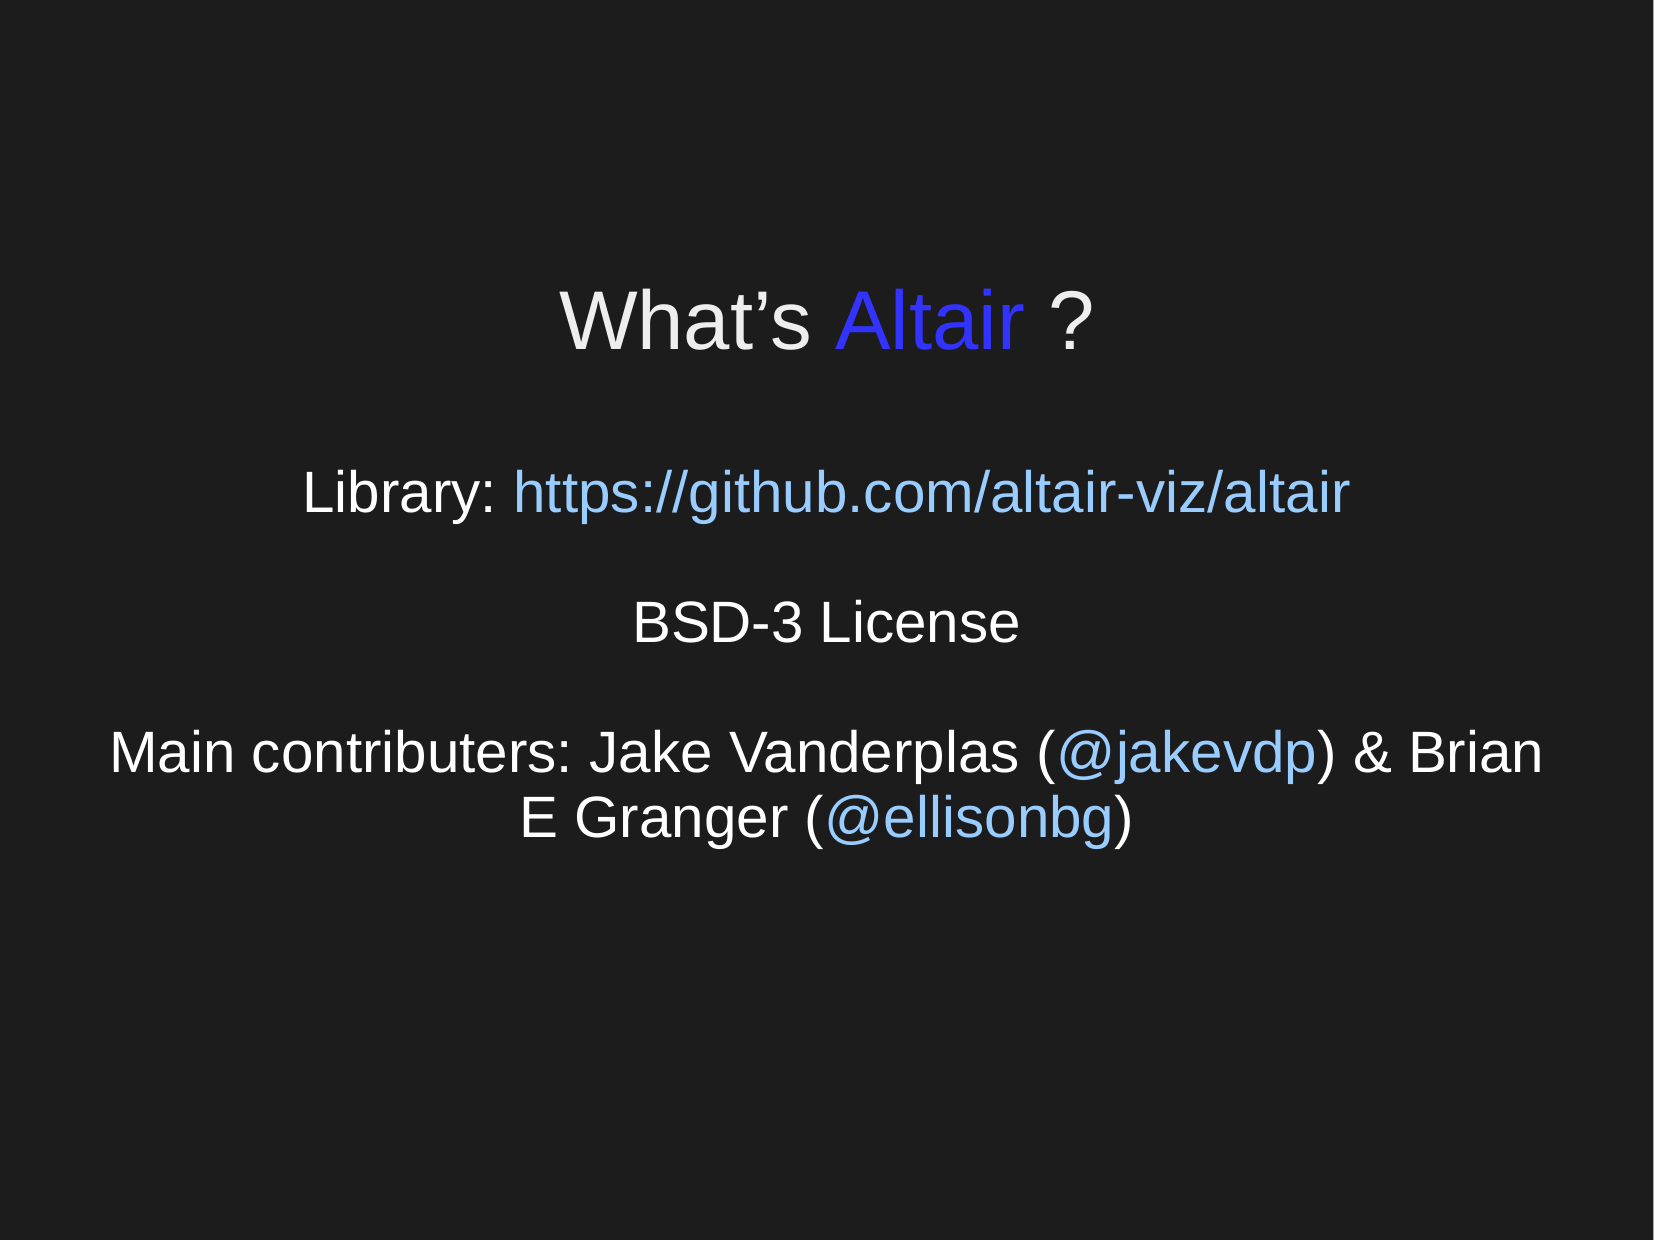

What’s Altair ?
Library: https://github.com/altair-viz/altair
BSD-3 License
Main contributers: Jake Vanderplas (@jakevdp) & Brian E Granger (@ellisonbg)